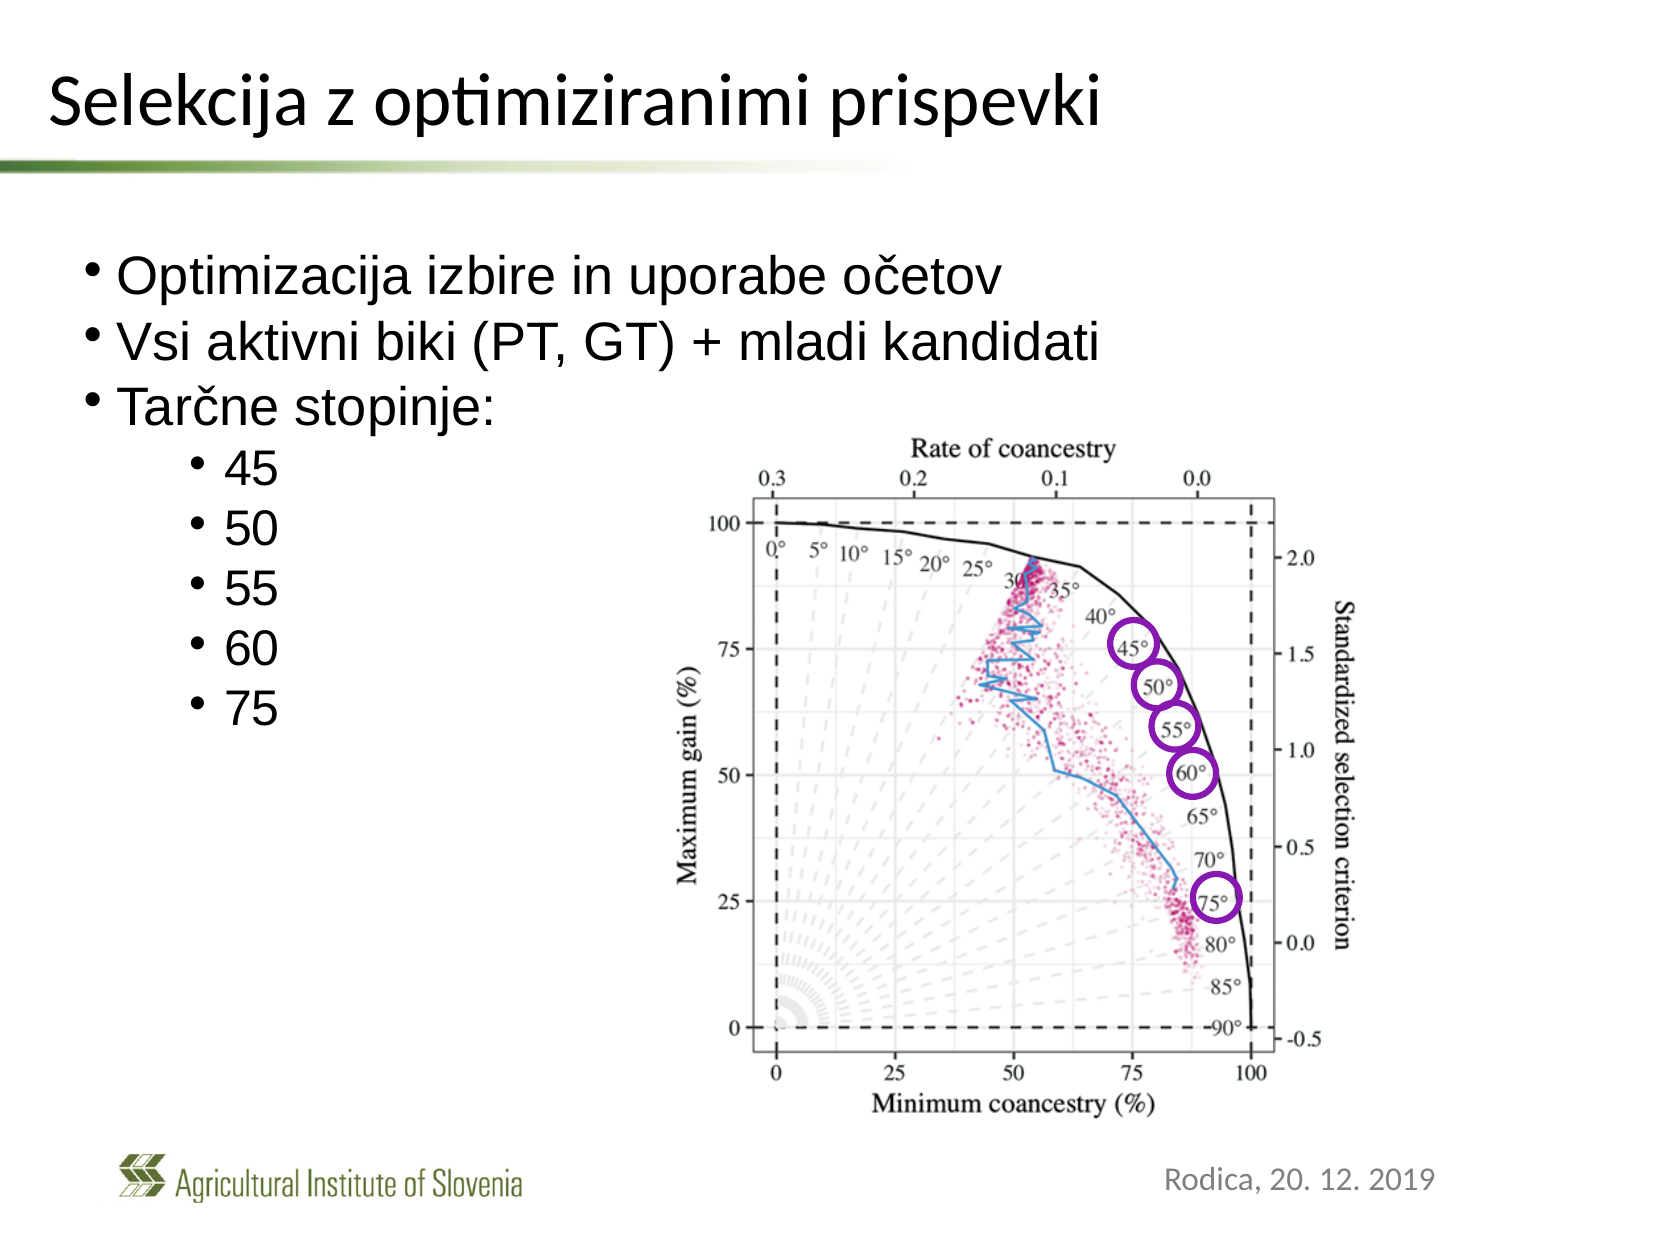

Selekcija z optimiziranimi prispevki
Optimizacija izbire in uporabe očetov
Vsi aktivni biki (PT, GT) + mladi kandidati
Tarčne stopinje:
45
50
55
60
75